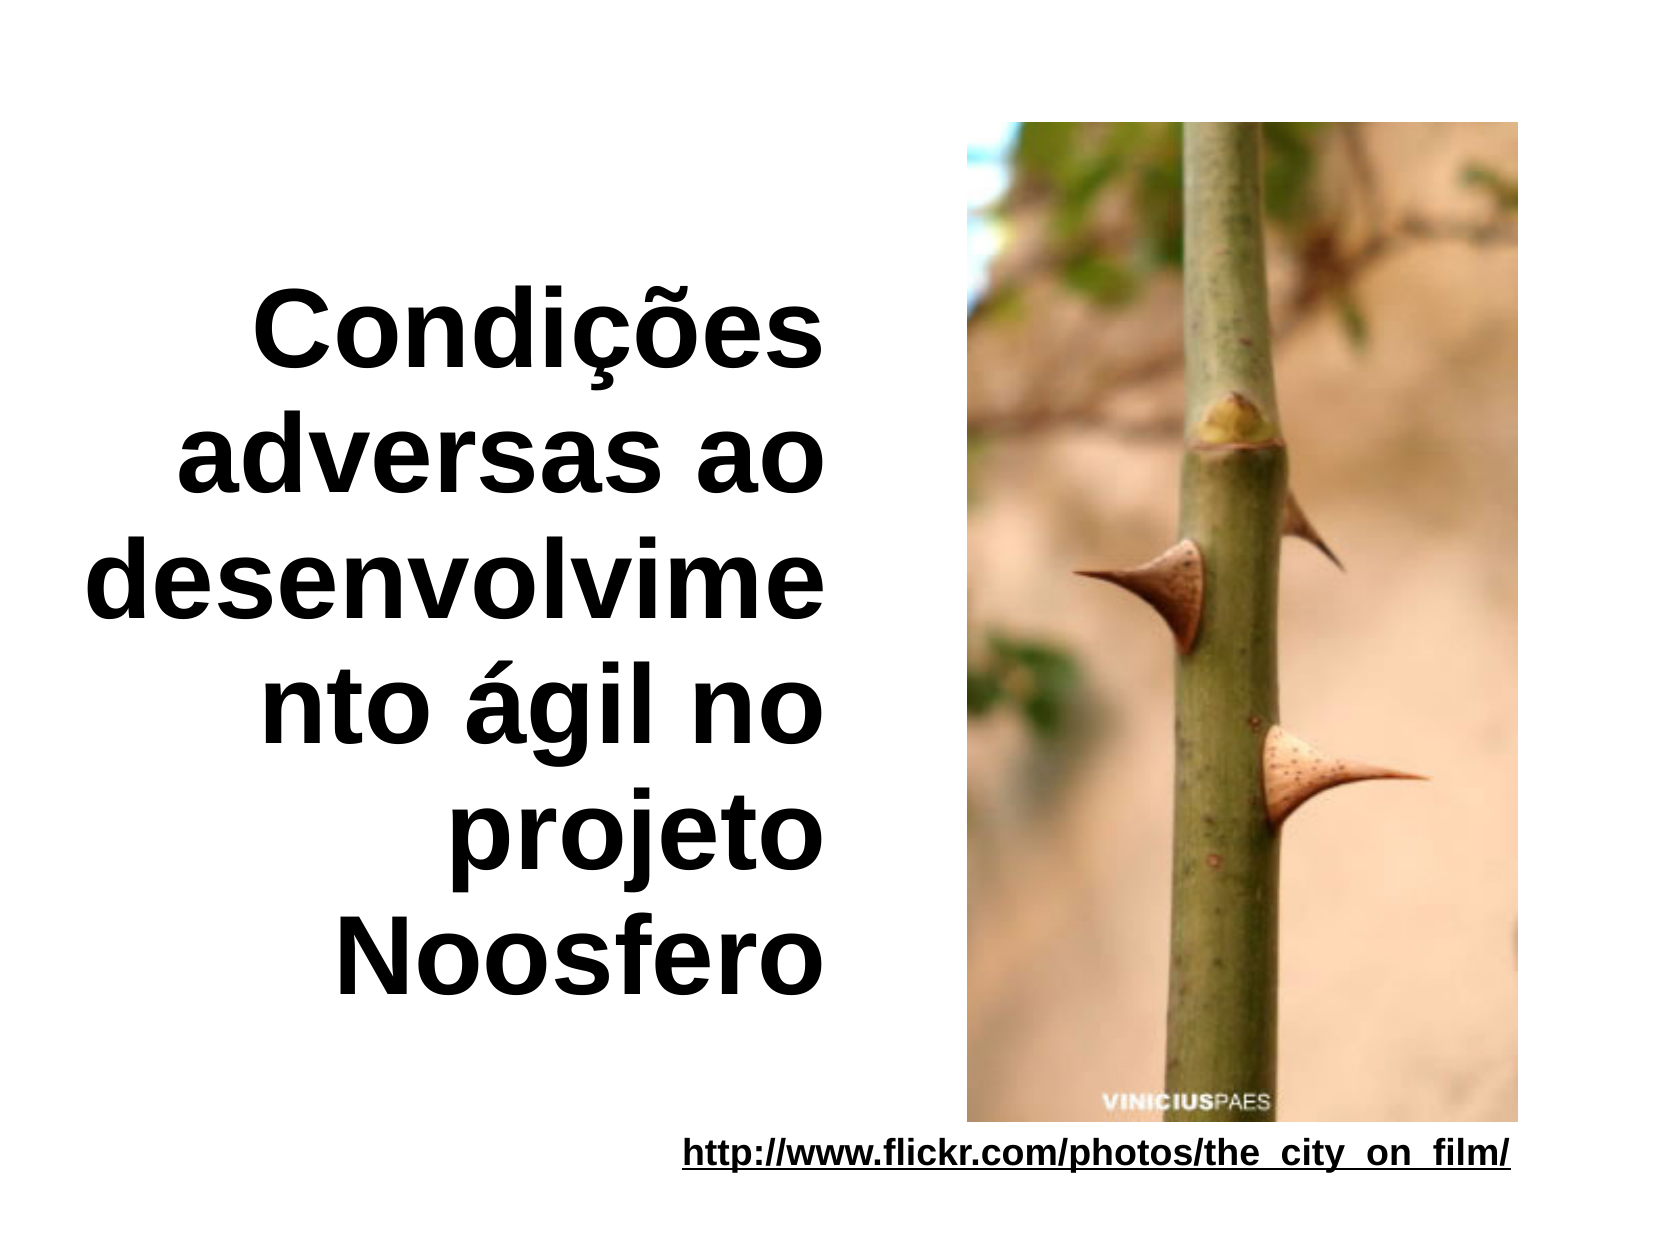

# Condições adversas ao desenvolvimento ágil no projeto Noosfero
http://www.flickr.com/photos/the_city_on_film/